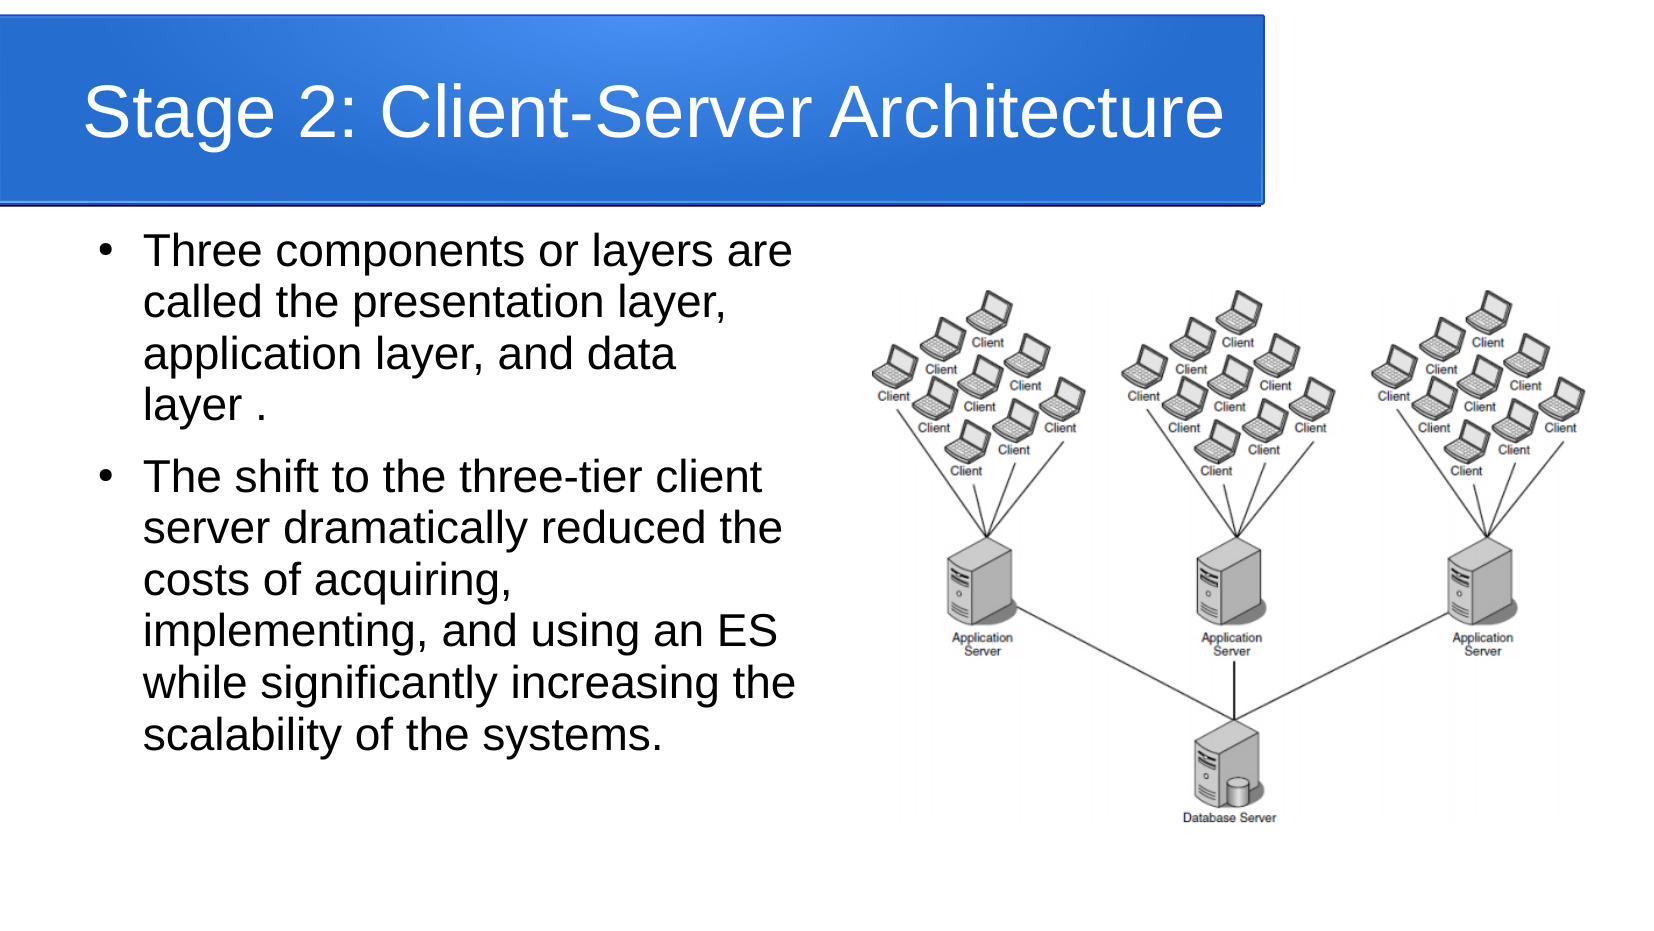

# Stage 2: Client-Server Architecture
Three components or layers are called the presentation layer, application layer, and data layer .
The shift to the three-tier client server dramatically reduced the costs of acquiring, implementing, and using an ES while significantly increasing the scalability of the systems.